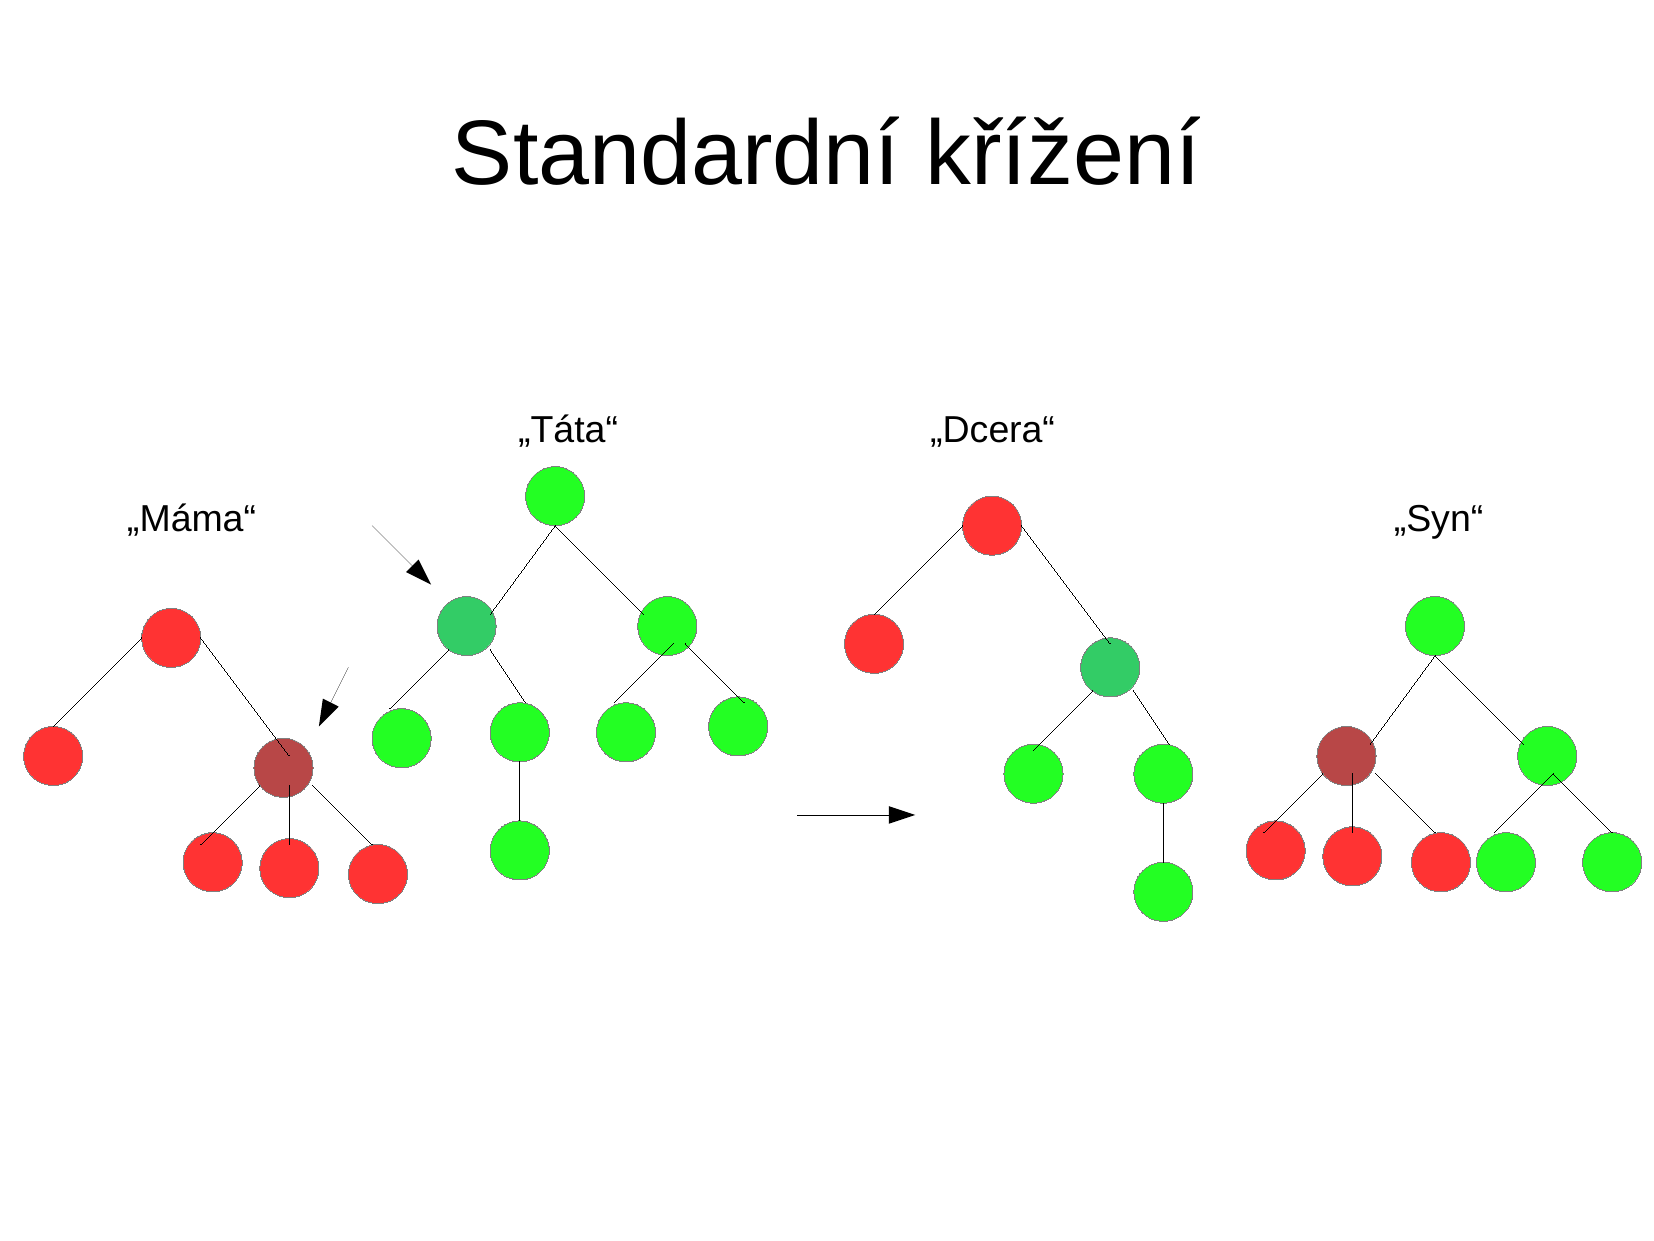

# Standardní křížení
„Táta“
„Dcera“
„Máma“
„Syn“